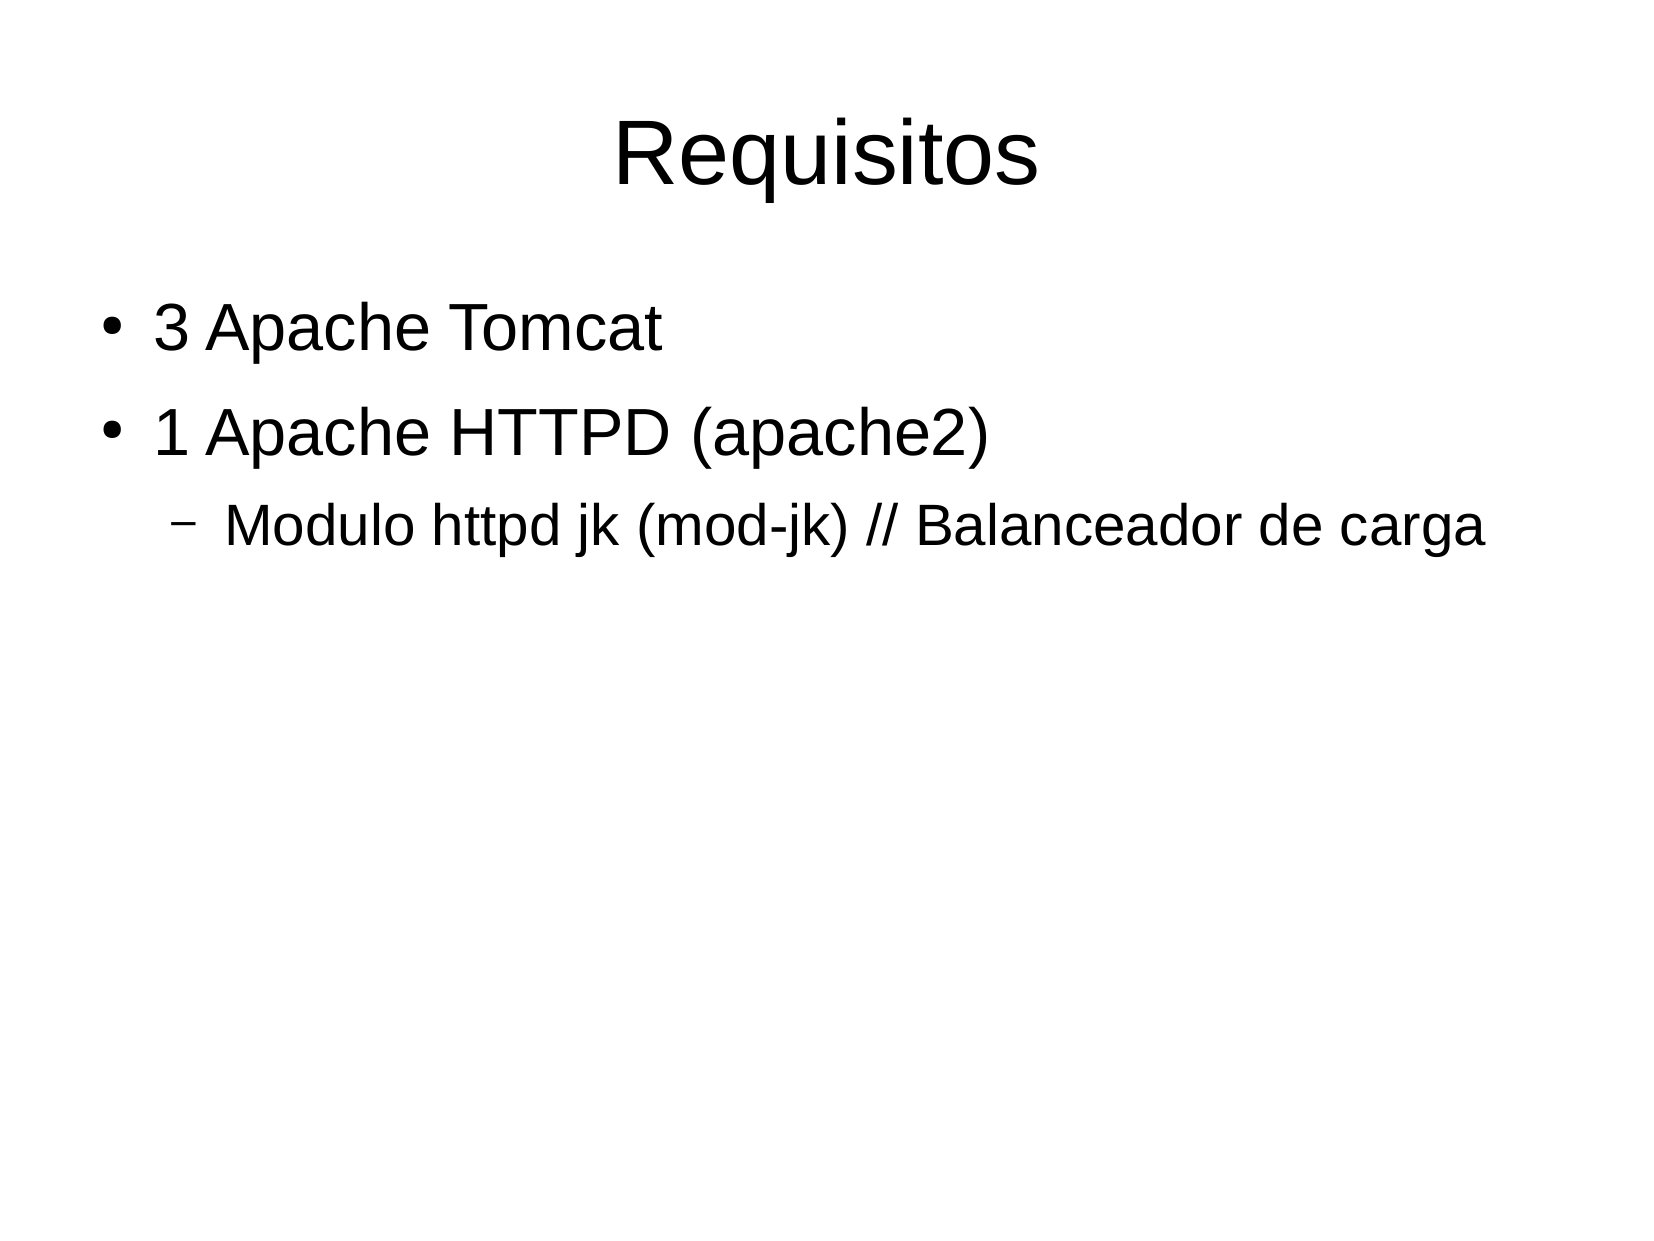

# Requisitos
3 Apache Tomcat
1 Apache HTTPD (apache2)
Modulo httpd jk (mod-jk) // Balanceador de carga